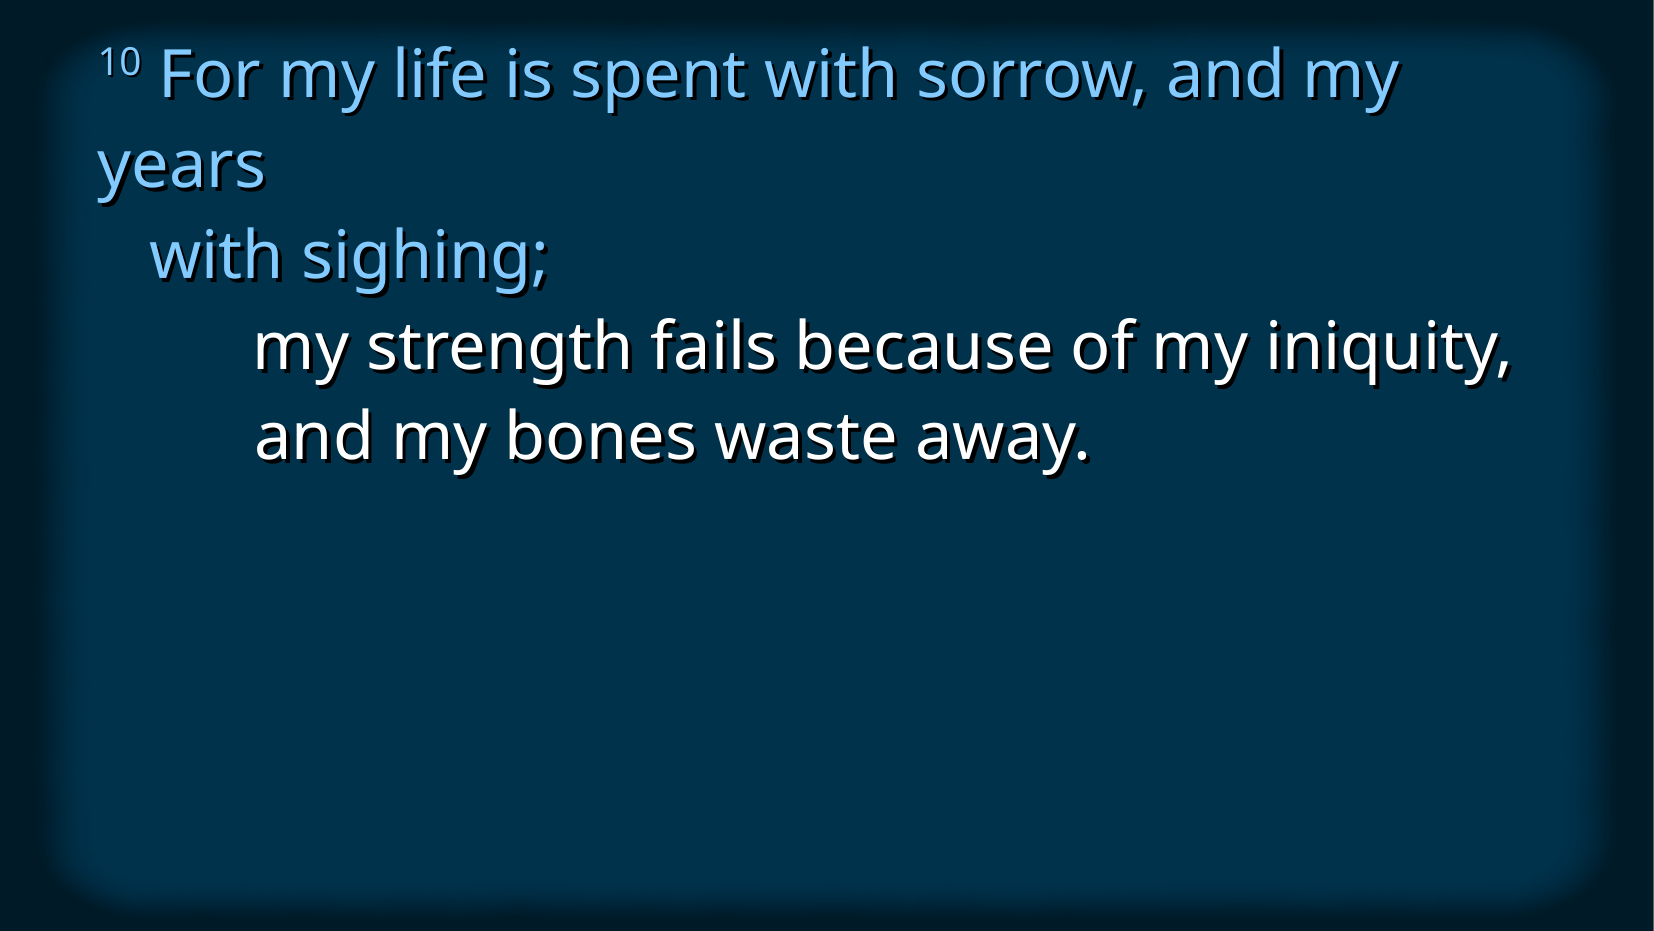

10 For my life is spent with sorrow, and my years
 with sighing;
 my strength fails because of my iniquity,
 and my bones waste away.